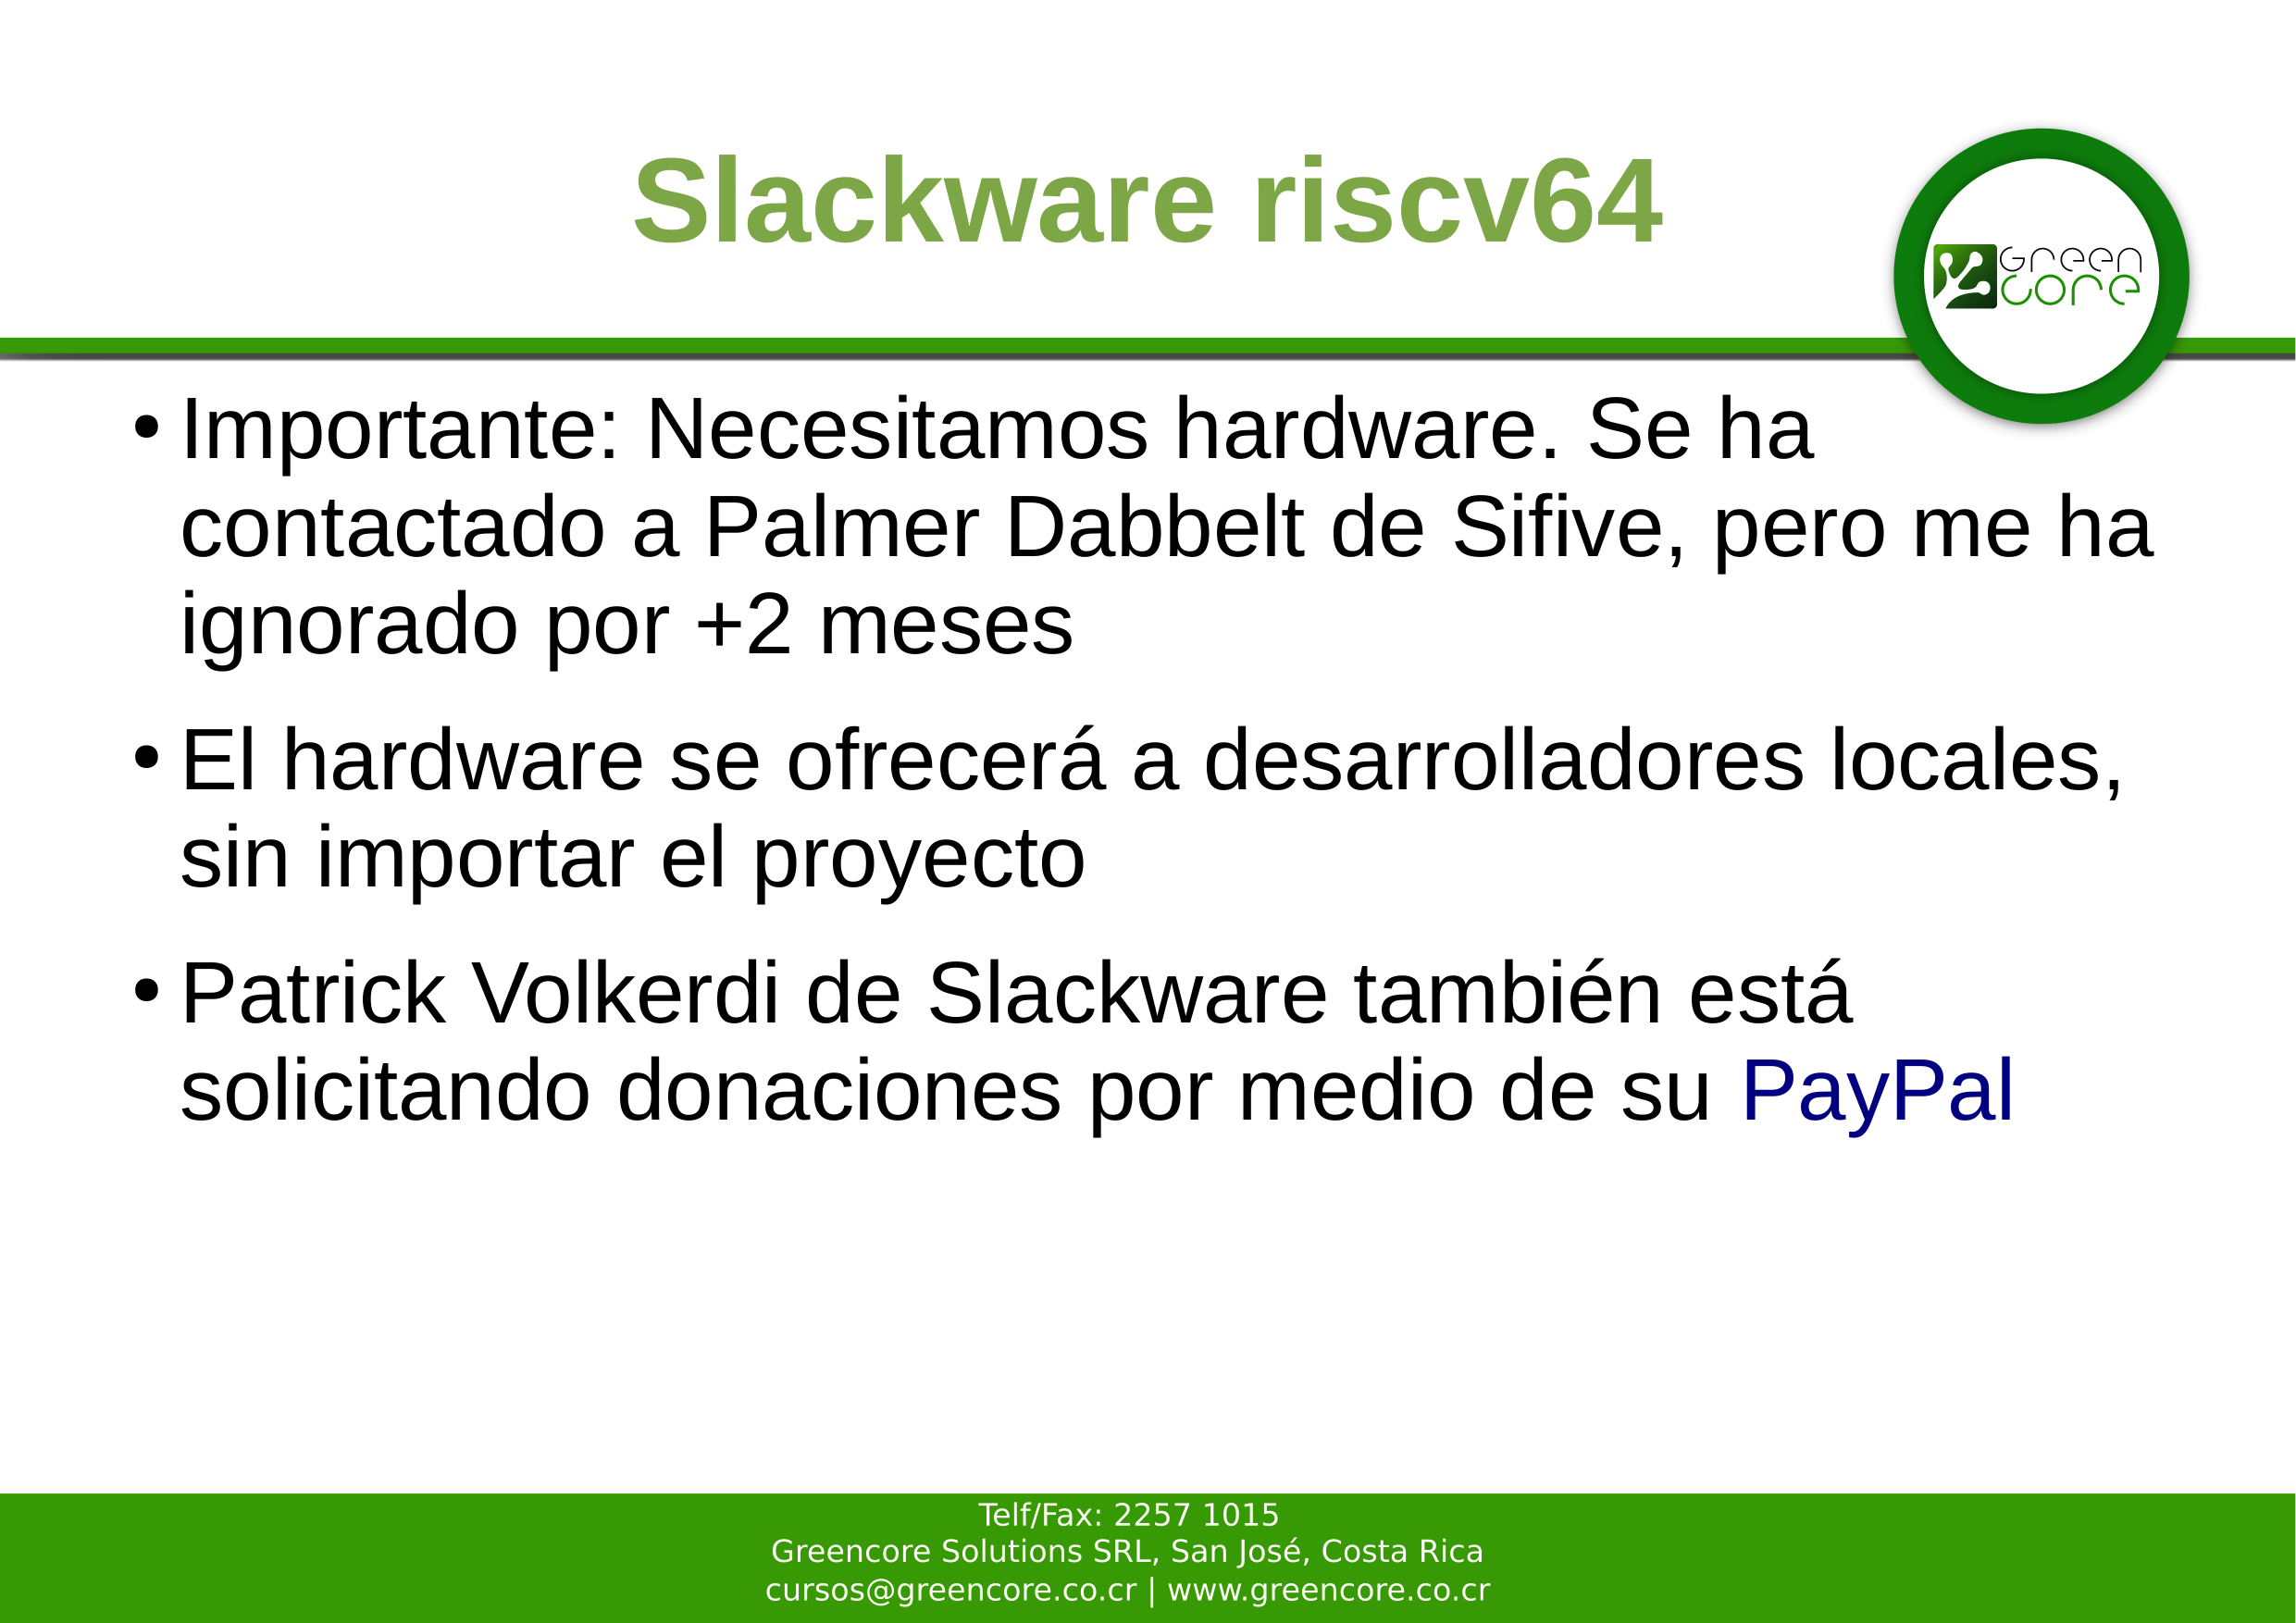

# Slackware riscv64
Importante: Necesitamos hardware. Se ha contactado a Palmer Dabbelt de Sifive, pero me ha ignorado por +2 meses
El hardware se ofrecerá a desarrolladores locales, sin importar el proyecto
Patrick Volkerdi de Slackware también está solicitando donaciones por medio de su PayPal